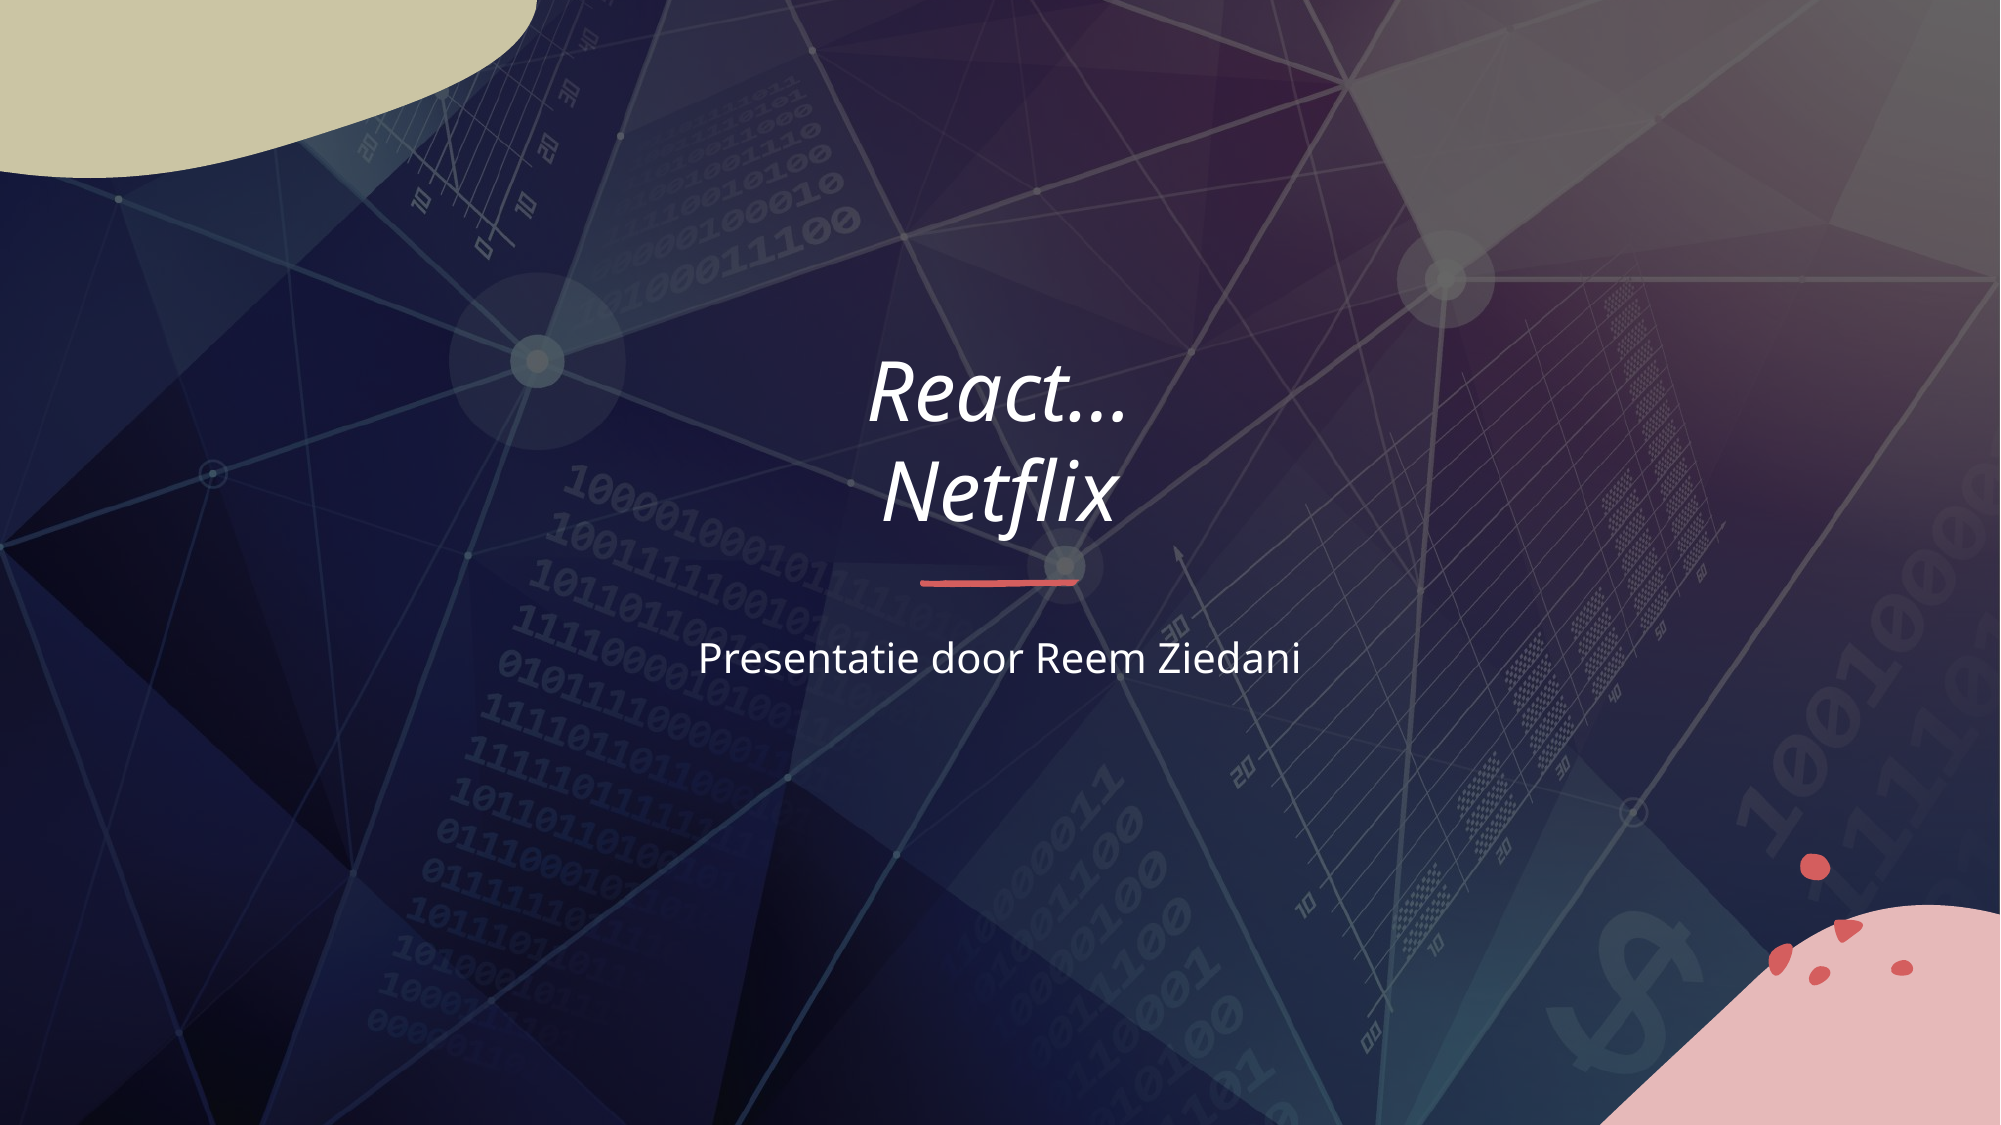

# React… Netflix
Presentatie door Reem Ziedani